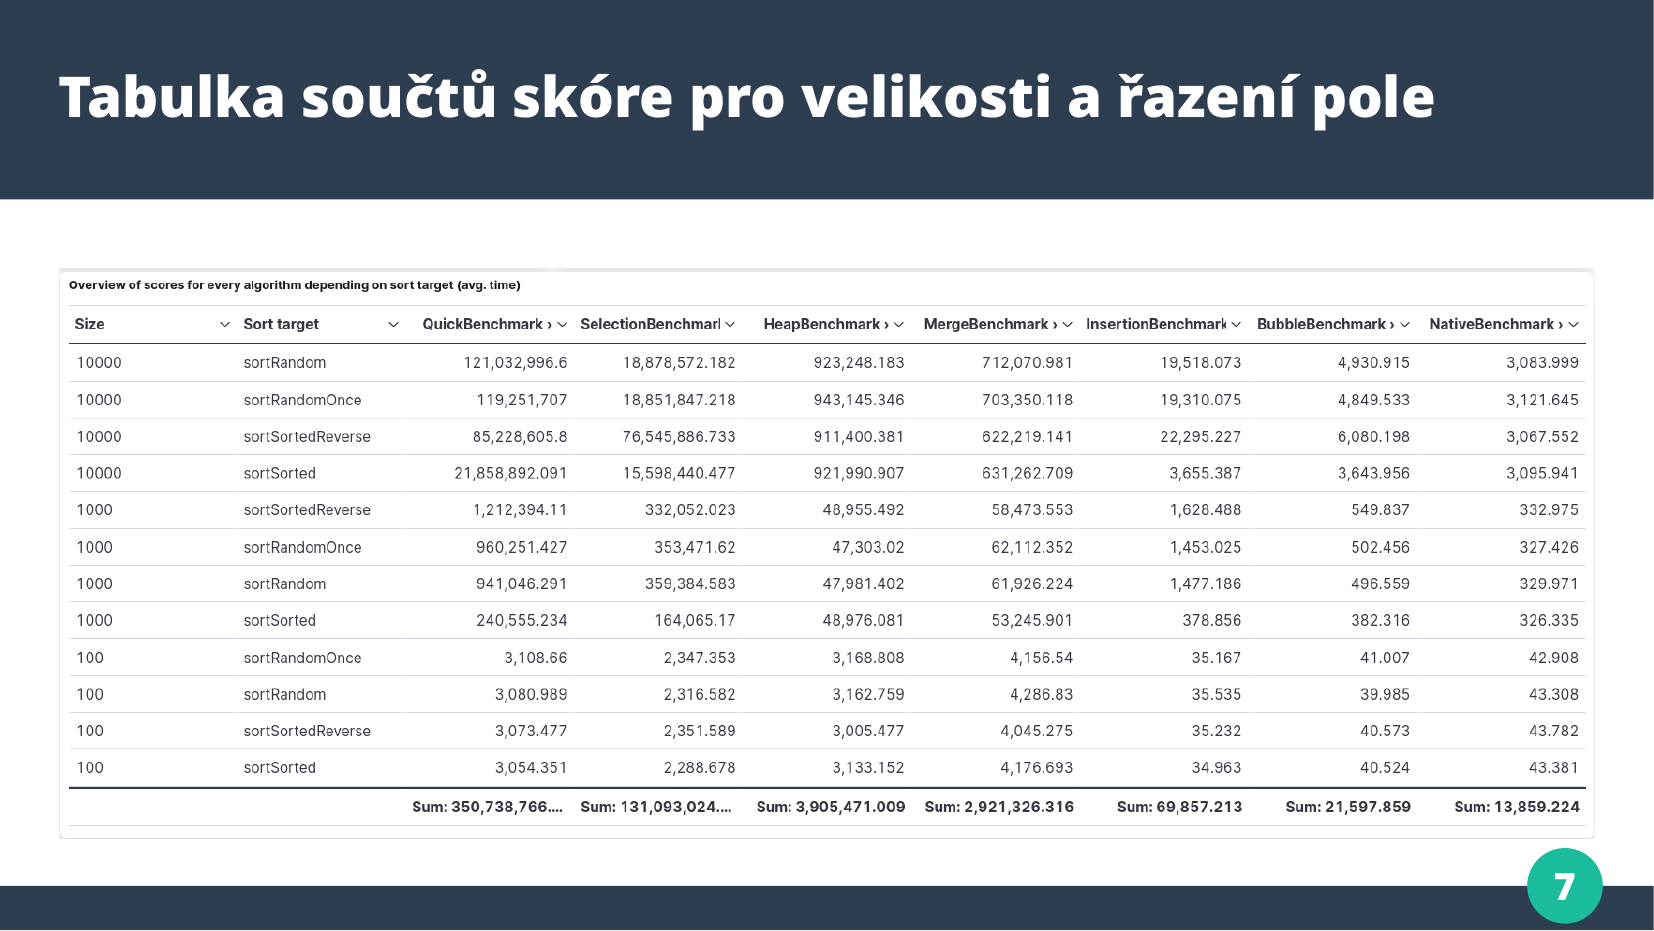

# Tabulka součtů skóre pro velikosti a řazení pole